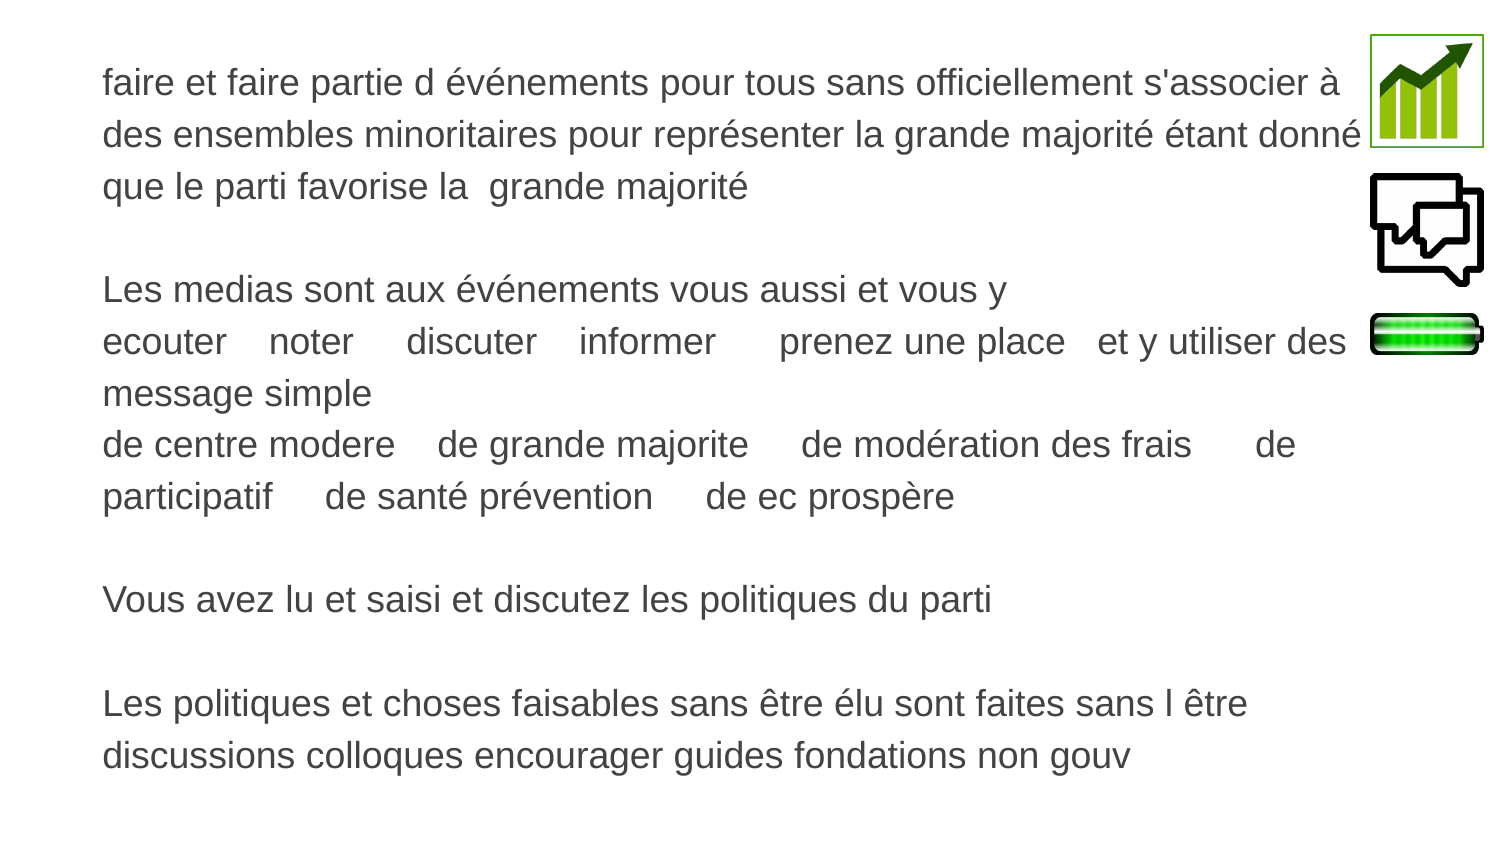

faire et faire partie d événements pour tous sans officiellement s'associer à des ensembles minoritaires pour représenter la grande majorité étant donné que le parti favorise la grande majorité
Les medias sont aux événements vous aussi et vous y
ecouter noter discuter informer prenez une place et y utiliser des message simple
de centre modere de grande majorite de modération des frais de participatif de santé prévention de ec prospère
Vous avez lu et saisi et discutez les politiques du parti
Les politiques et choses faisables sans être élu sont faites sans l être
discussions colloques encourager guides fondations non gouv
#